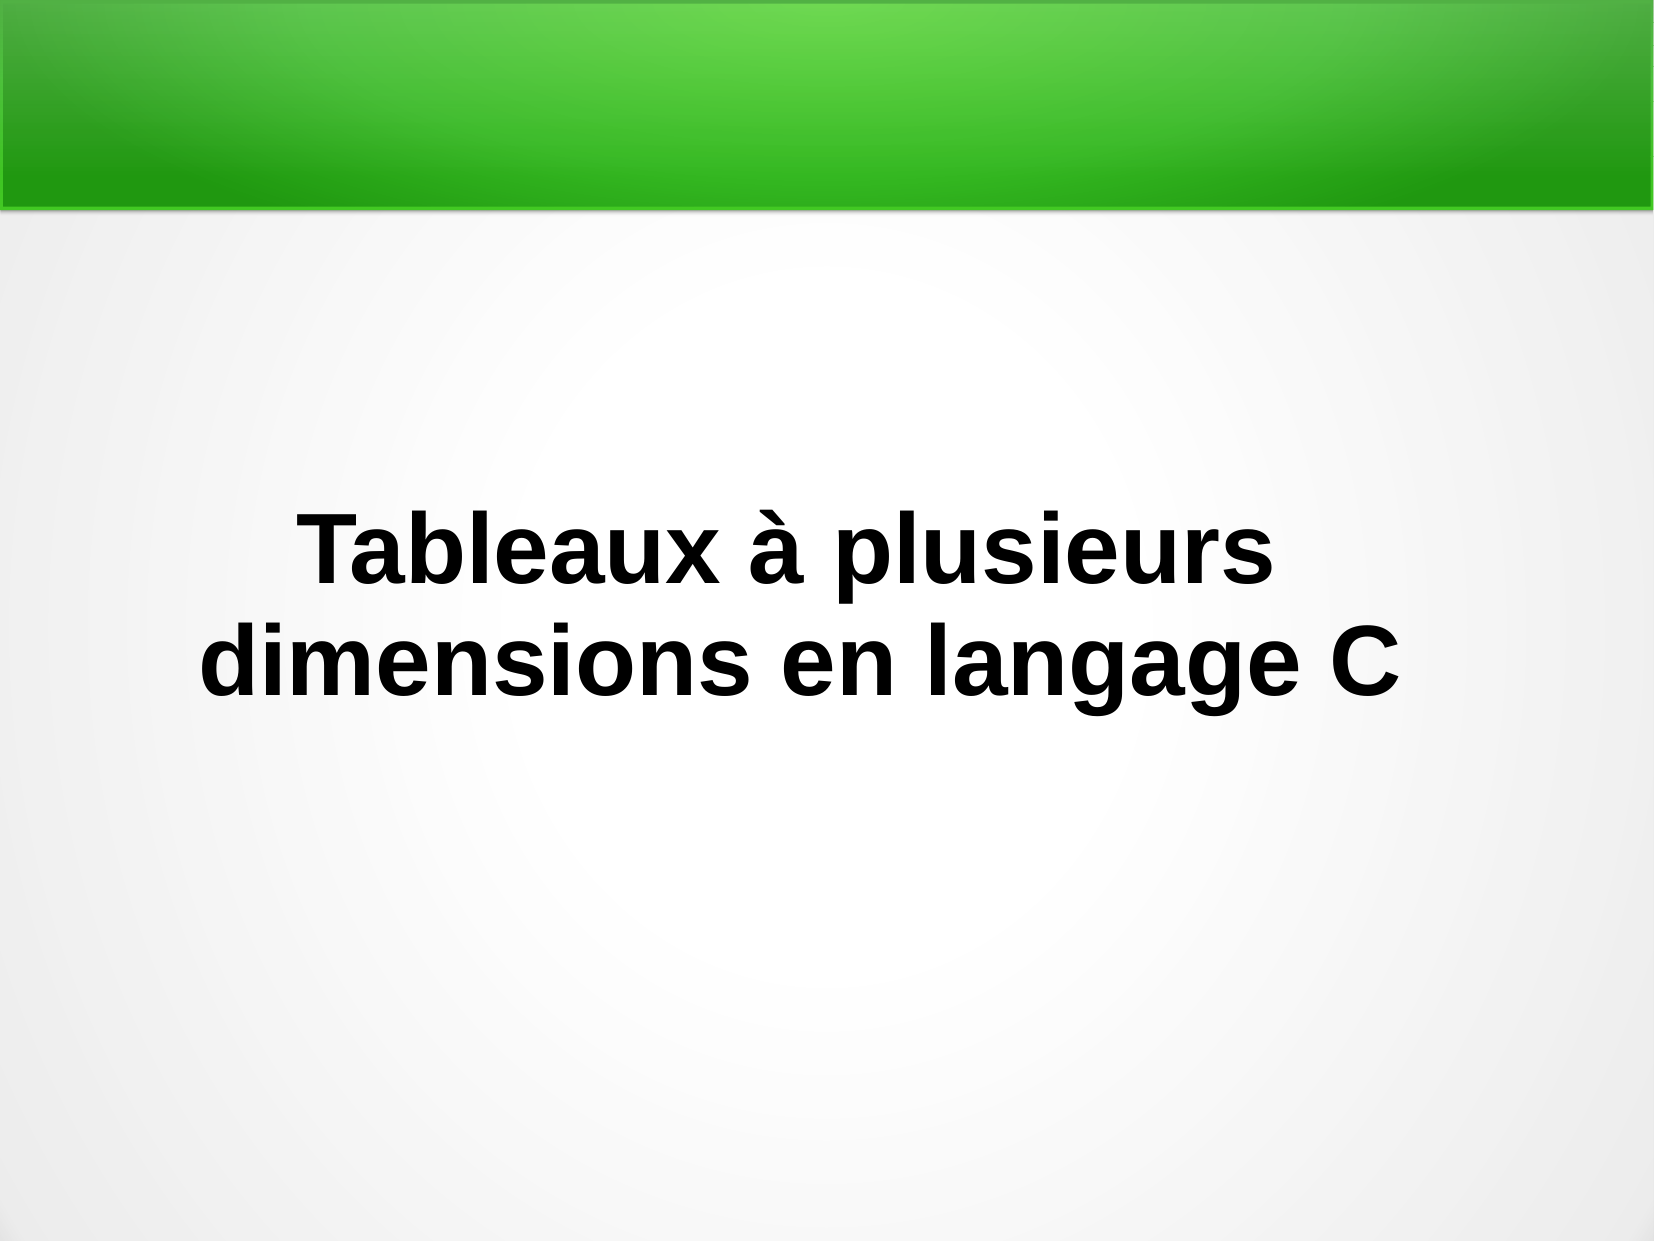

# Tableaux à plusieurs
dimensions en langage C